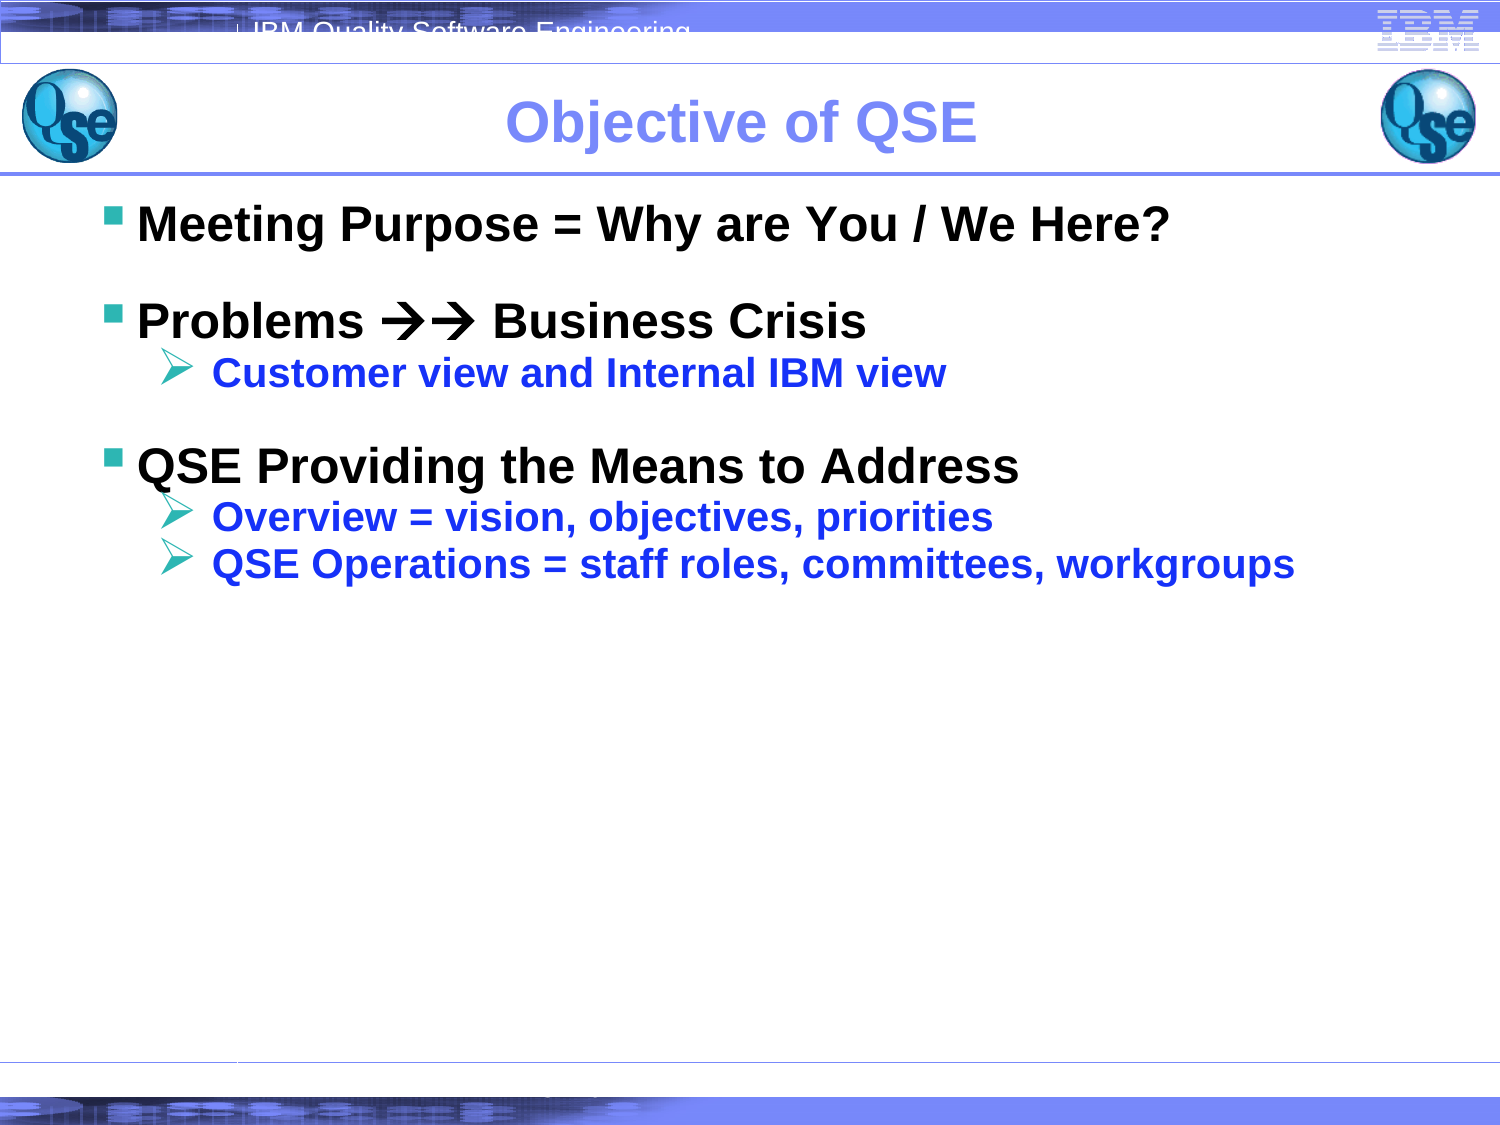

# Objective of QSE
Meeting Purpose = Why are You / We Here?
Problems  Business Crisis
Customer view and Internal IBM view
QSE Providing the Means to Address
Overview = vision, objectives, priorities
QSE Operations = staff roles, committees, workgroups
3